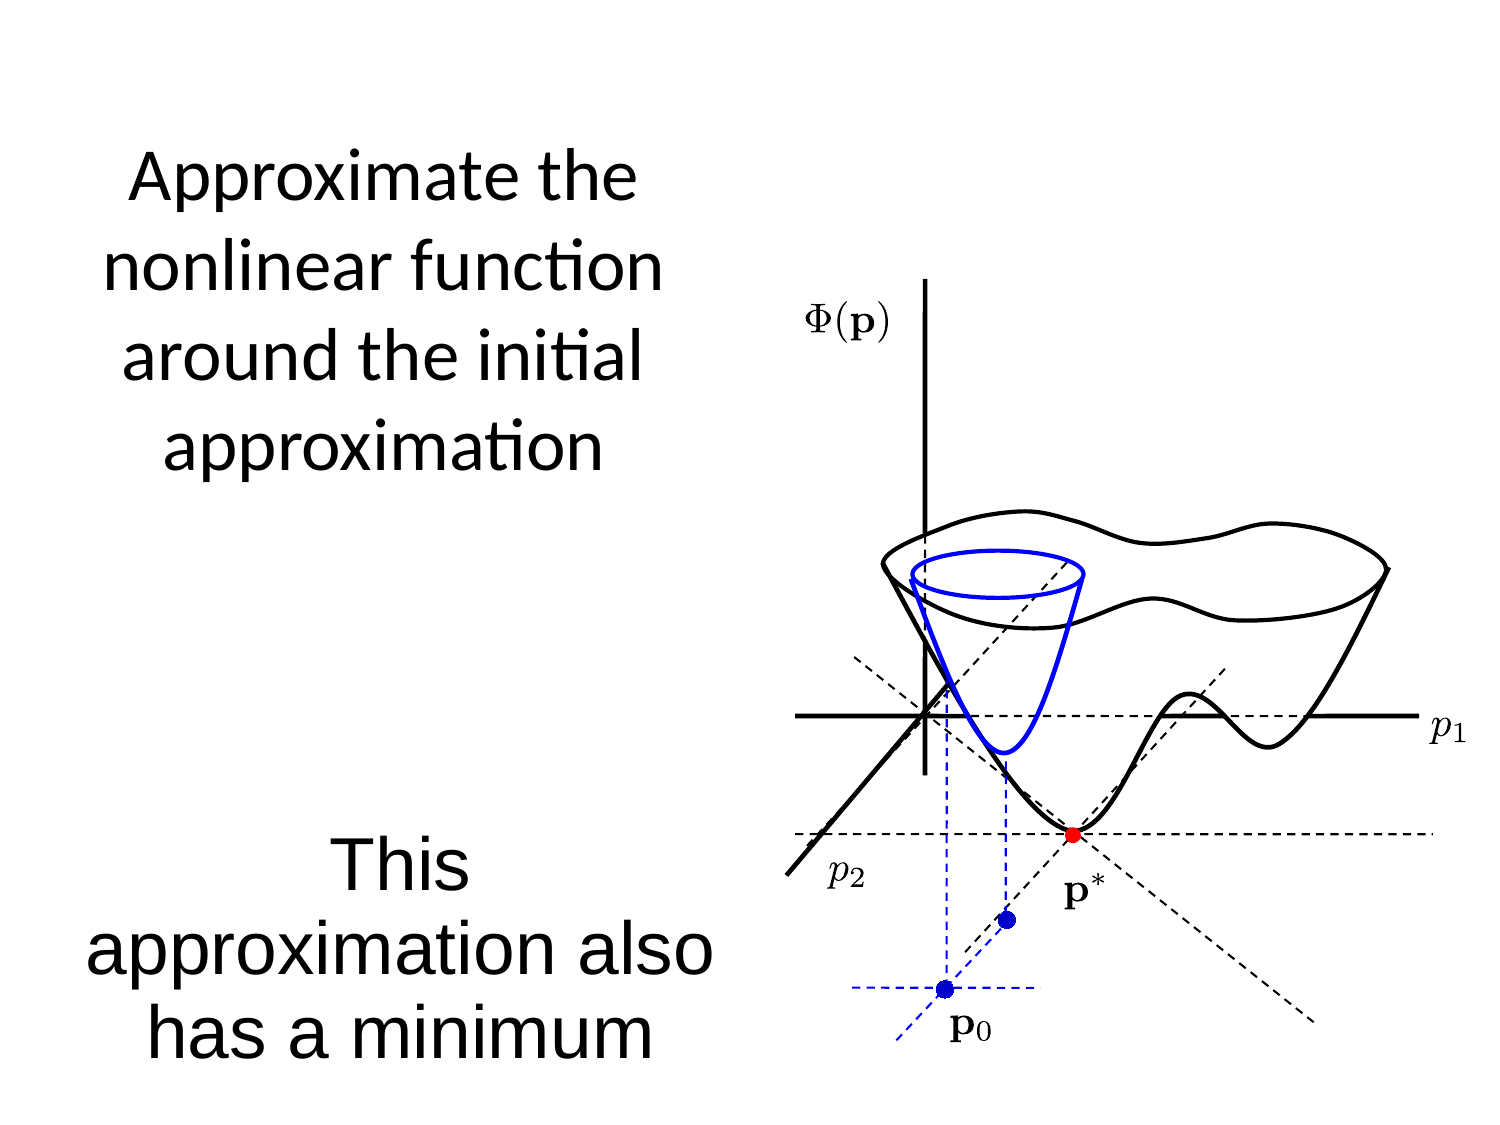

Approximate the nonlinear function around the initial approximation
This approximation also has a minimum